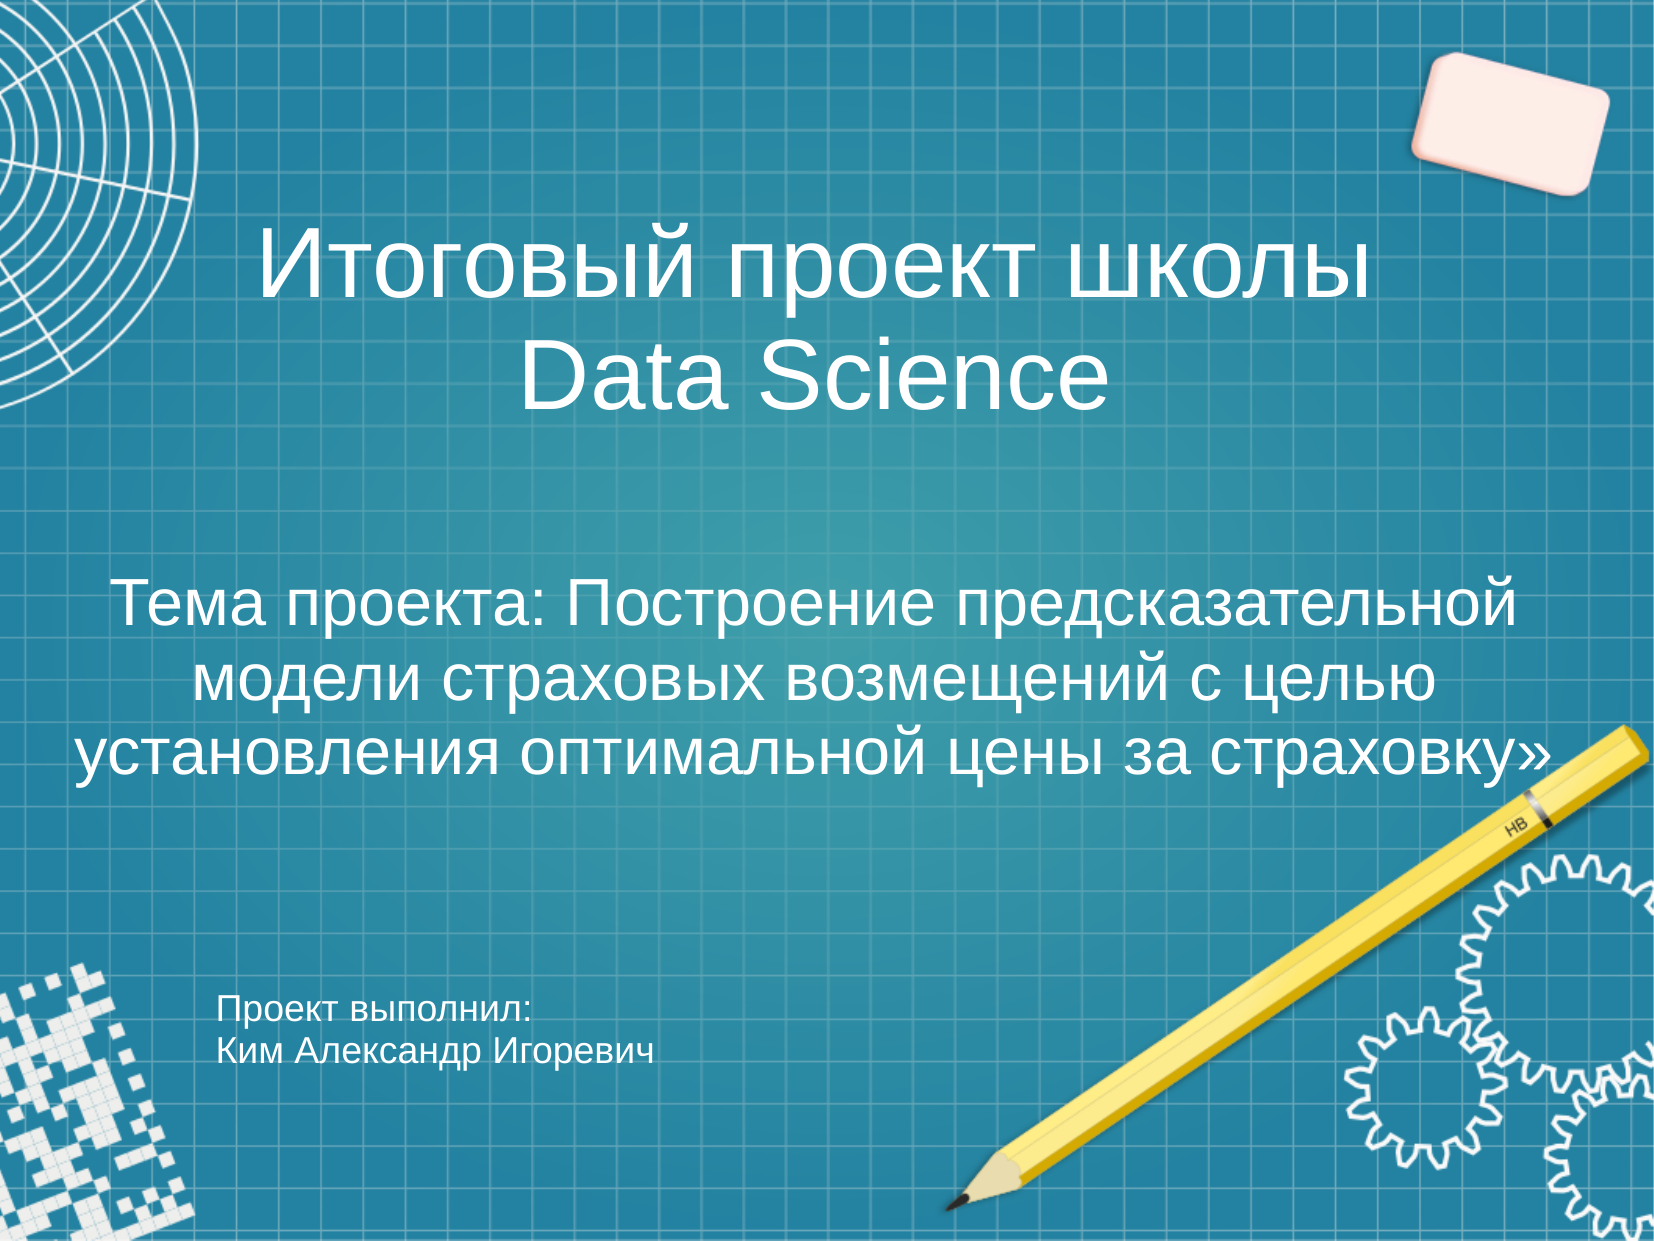

# Итоговый проект школы Data Science
Тема проекта: Построение предсказательной модели страховых возмещений с целью установления оптимальной цены за страховку»
Проект выполнил:
Ким Александр Игоревич